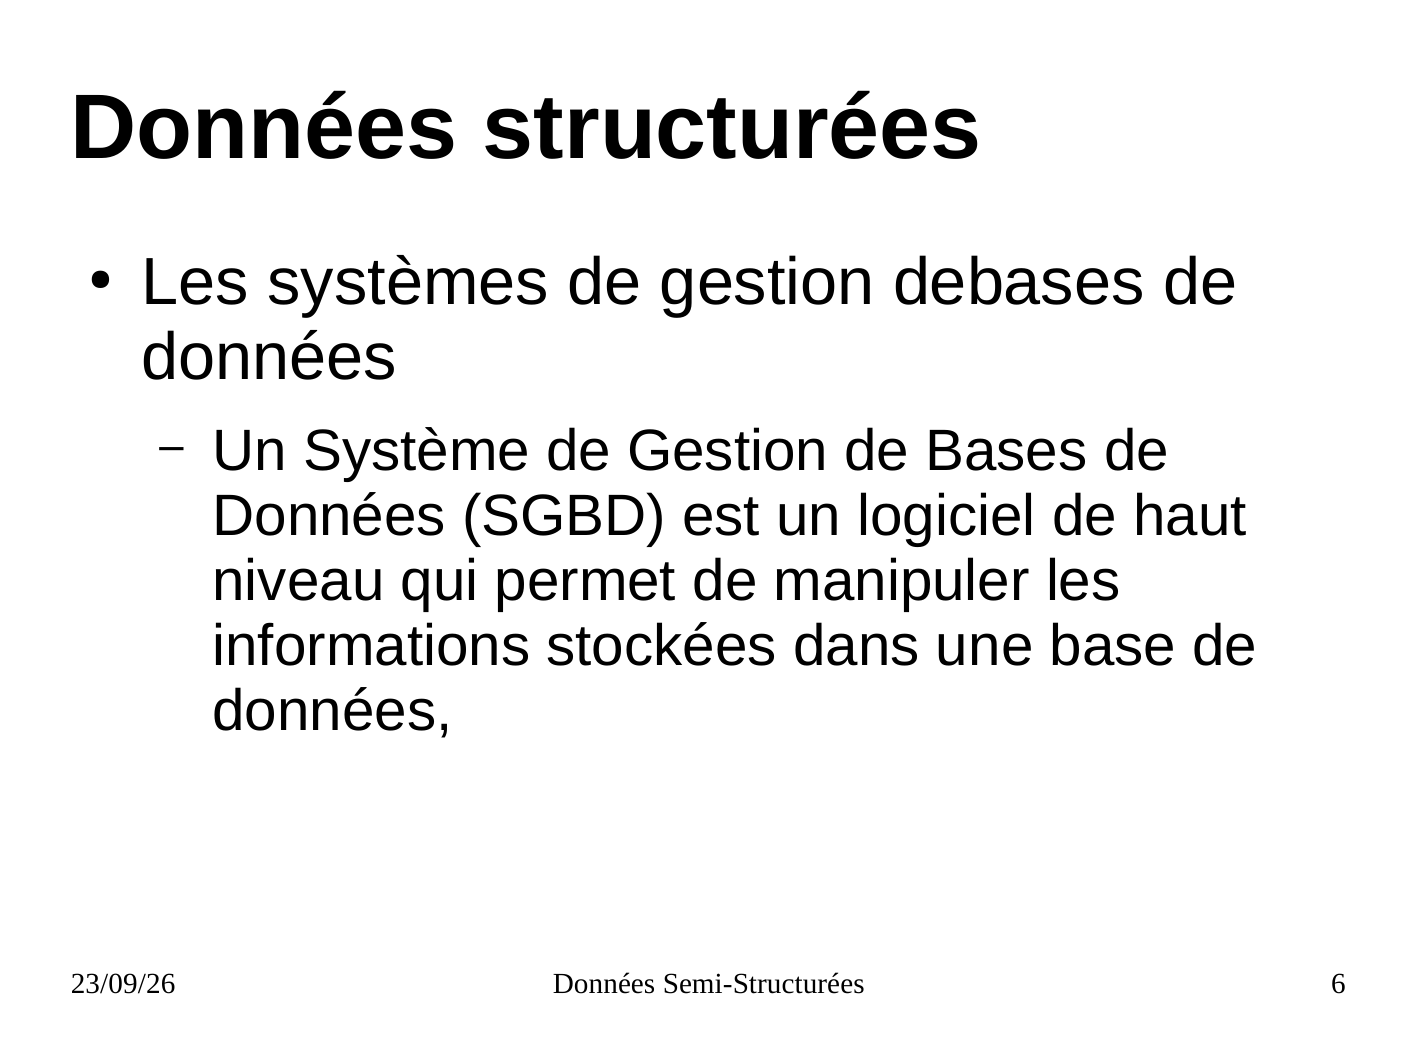

# Données structurées
Les systèmes de gestion debases de données
Un Système de Gestion de Bases de Données (SGBD) est un logiciel de haut niveau qui permet de manipuler les informations stockées dans une base de données,
Données Semi-Structurées
6